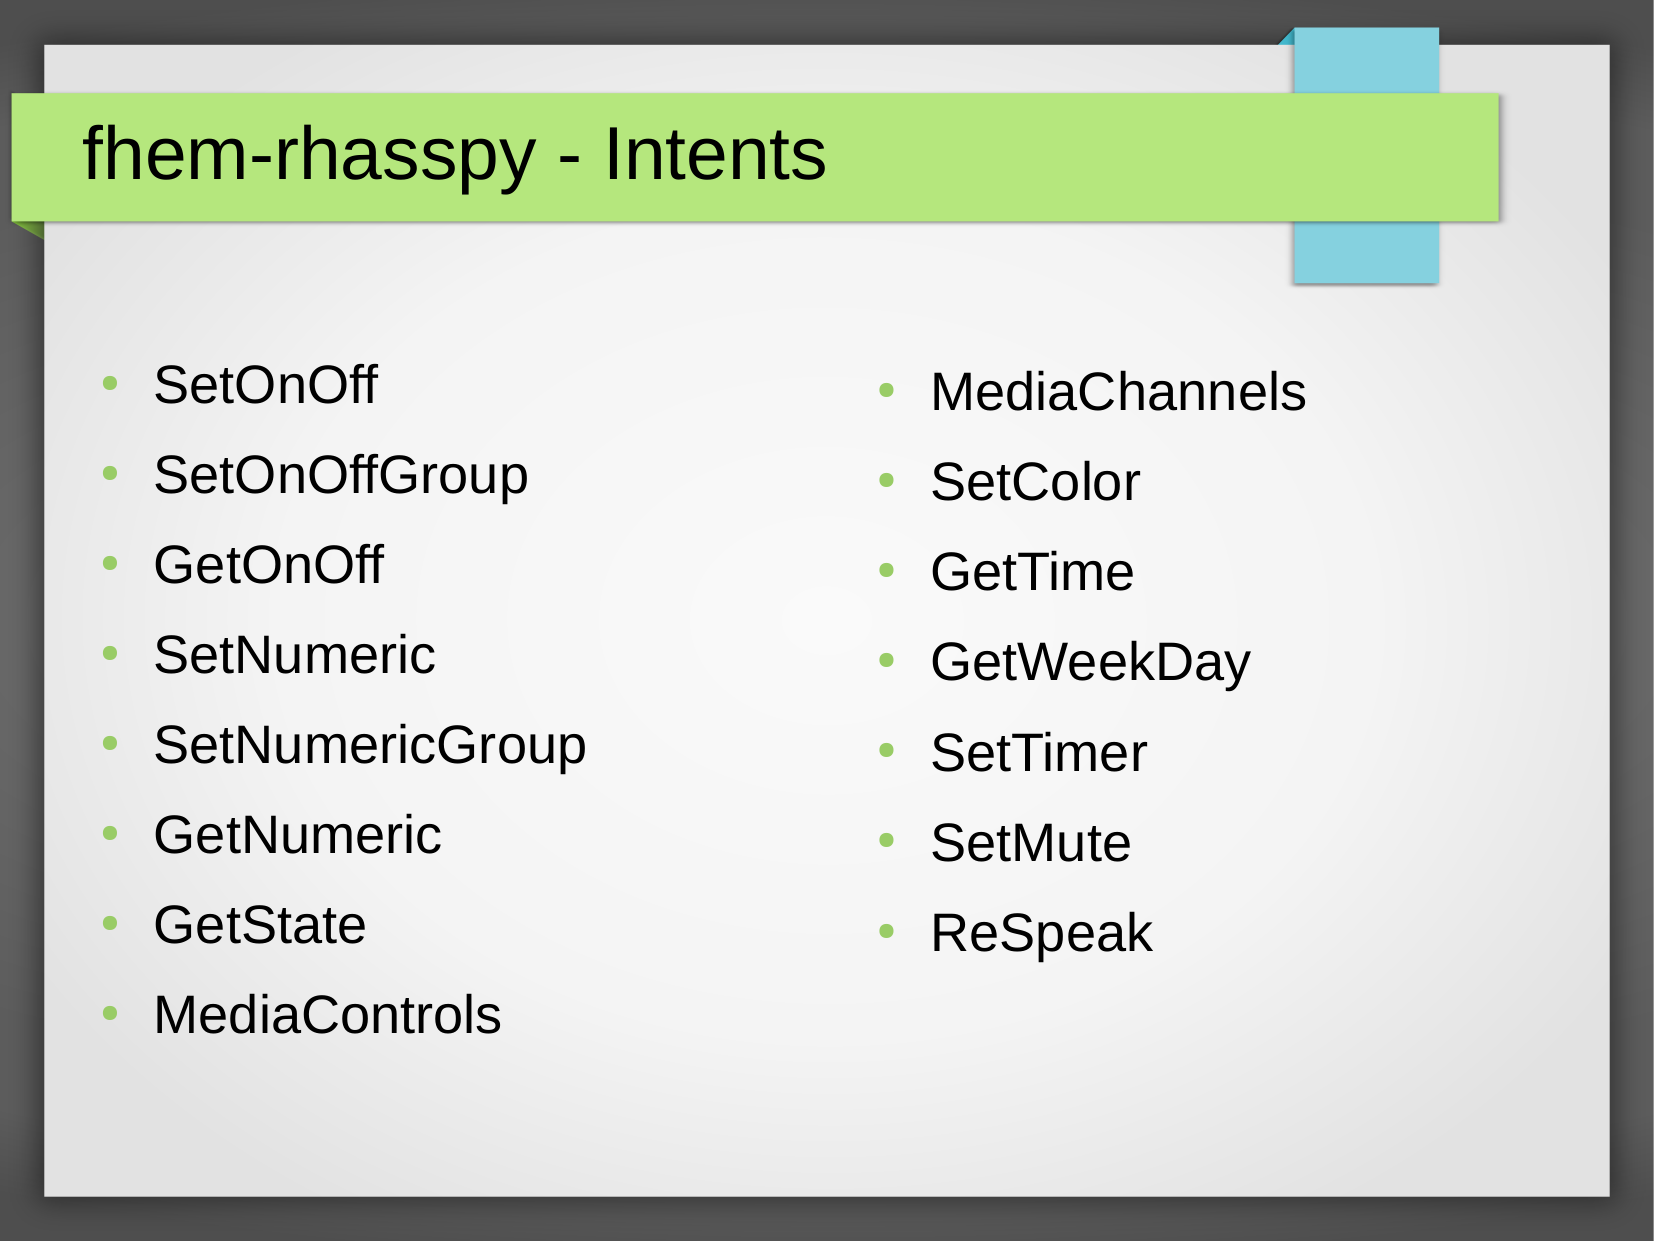

# fhem-rhasspy - Intents
SetOnOff
SetOnOffGroup
GetOnOff
SetNumeric
SetNumericGroup
GetNumeric
GetState
MediaControls
MediaChannels
SetColor
GetTime
GetWeekDay
SetTimer
SetMute
ReSpeak